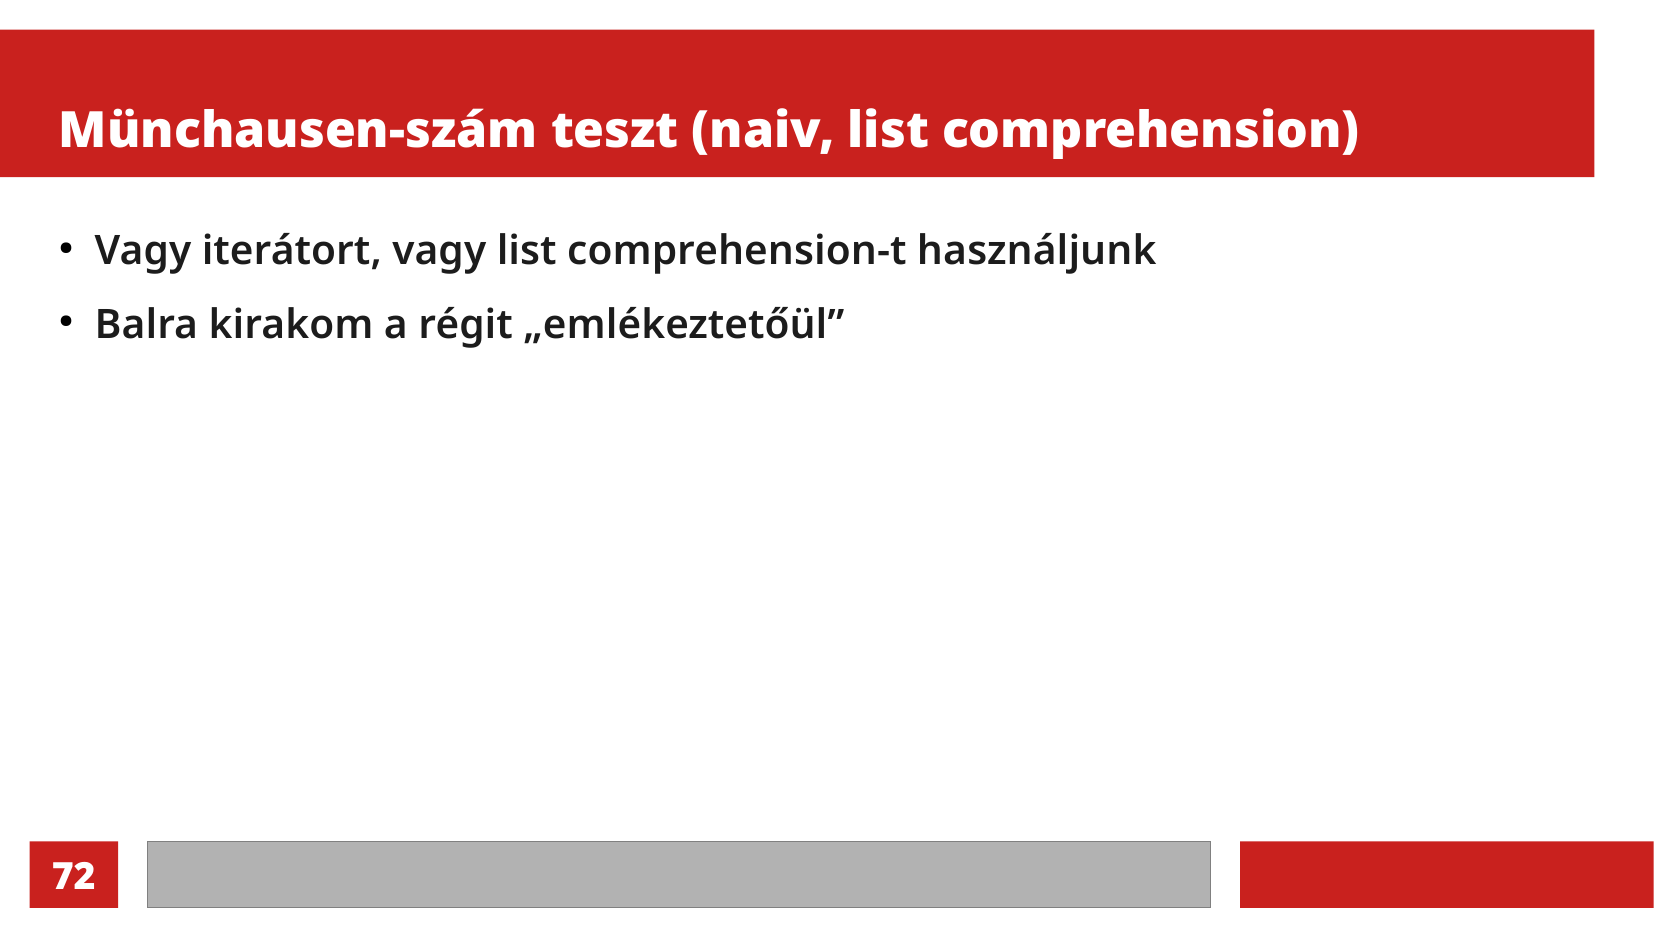

# Münchausen-szám teszt (naiv, list comprehension)
Vagy iterátort, vagy list comprehension-t használjunk
Balra kirakom a régit „emlékeztetőül”
72